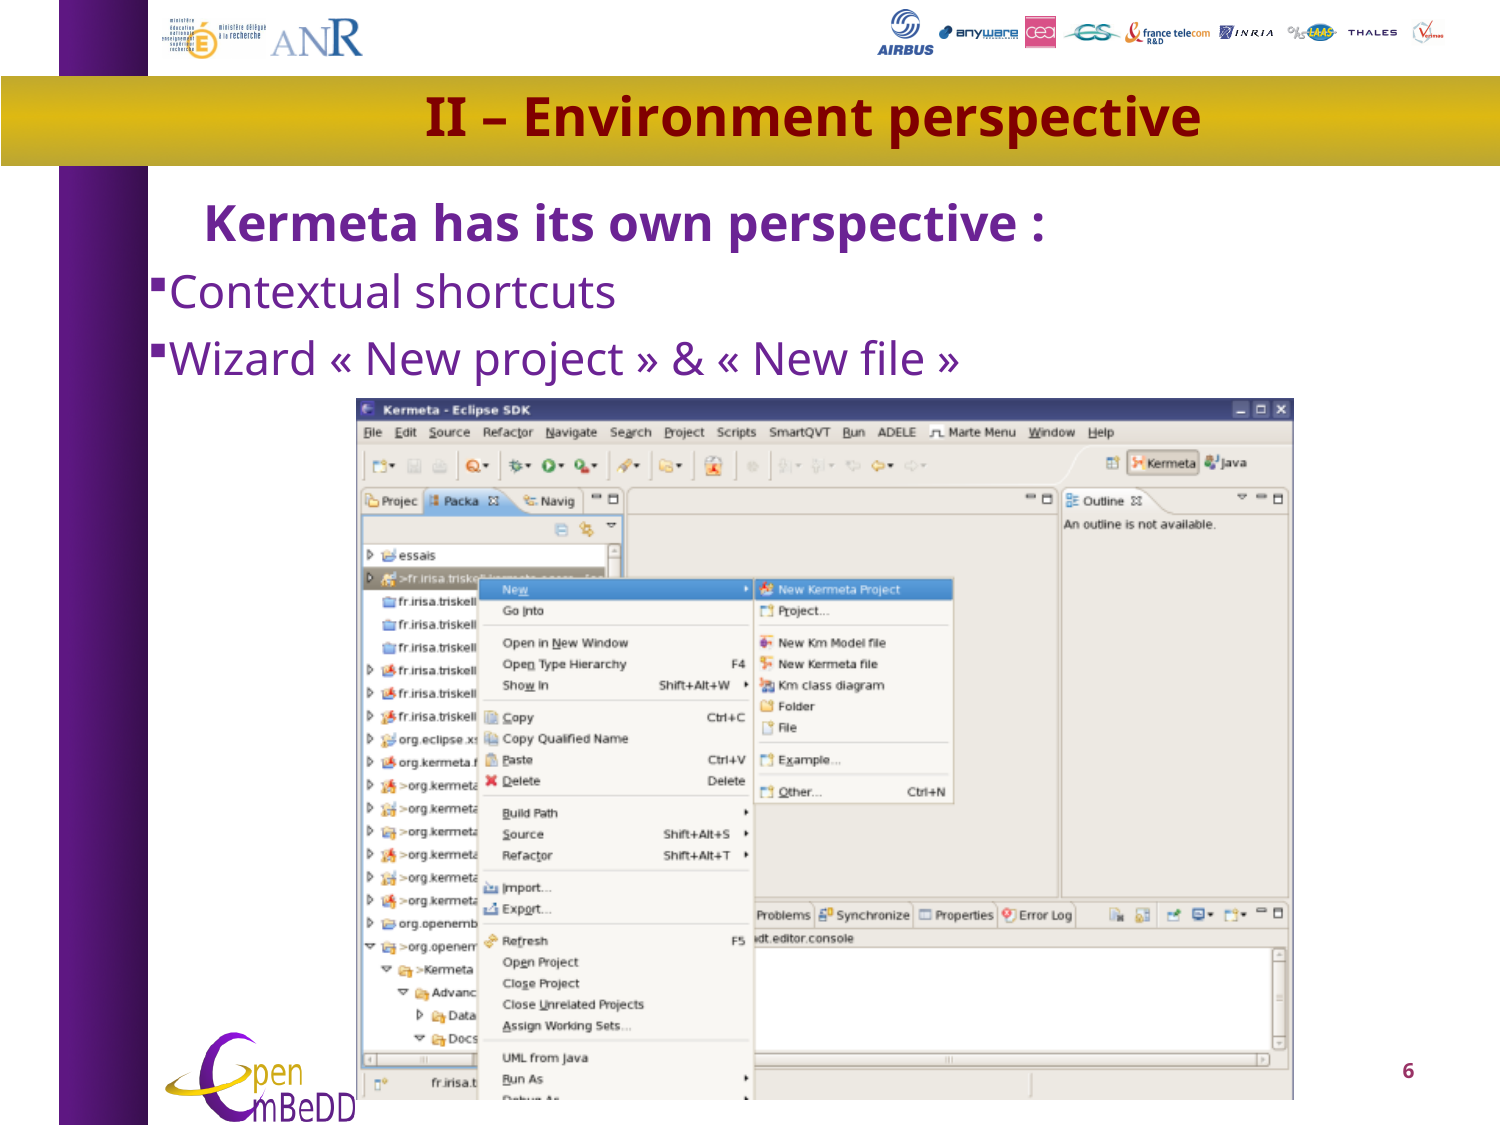

# II – Environment perspective
Kermeta has its own perspective :
Contextual shortcuts
Wizard « New project » & « New file »
Formation Kermeta : premier niveau
Février 2009
5